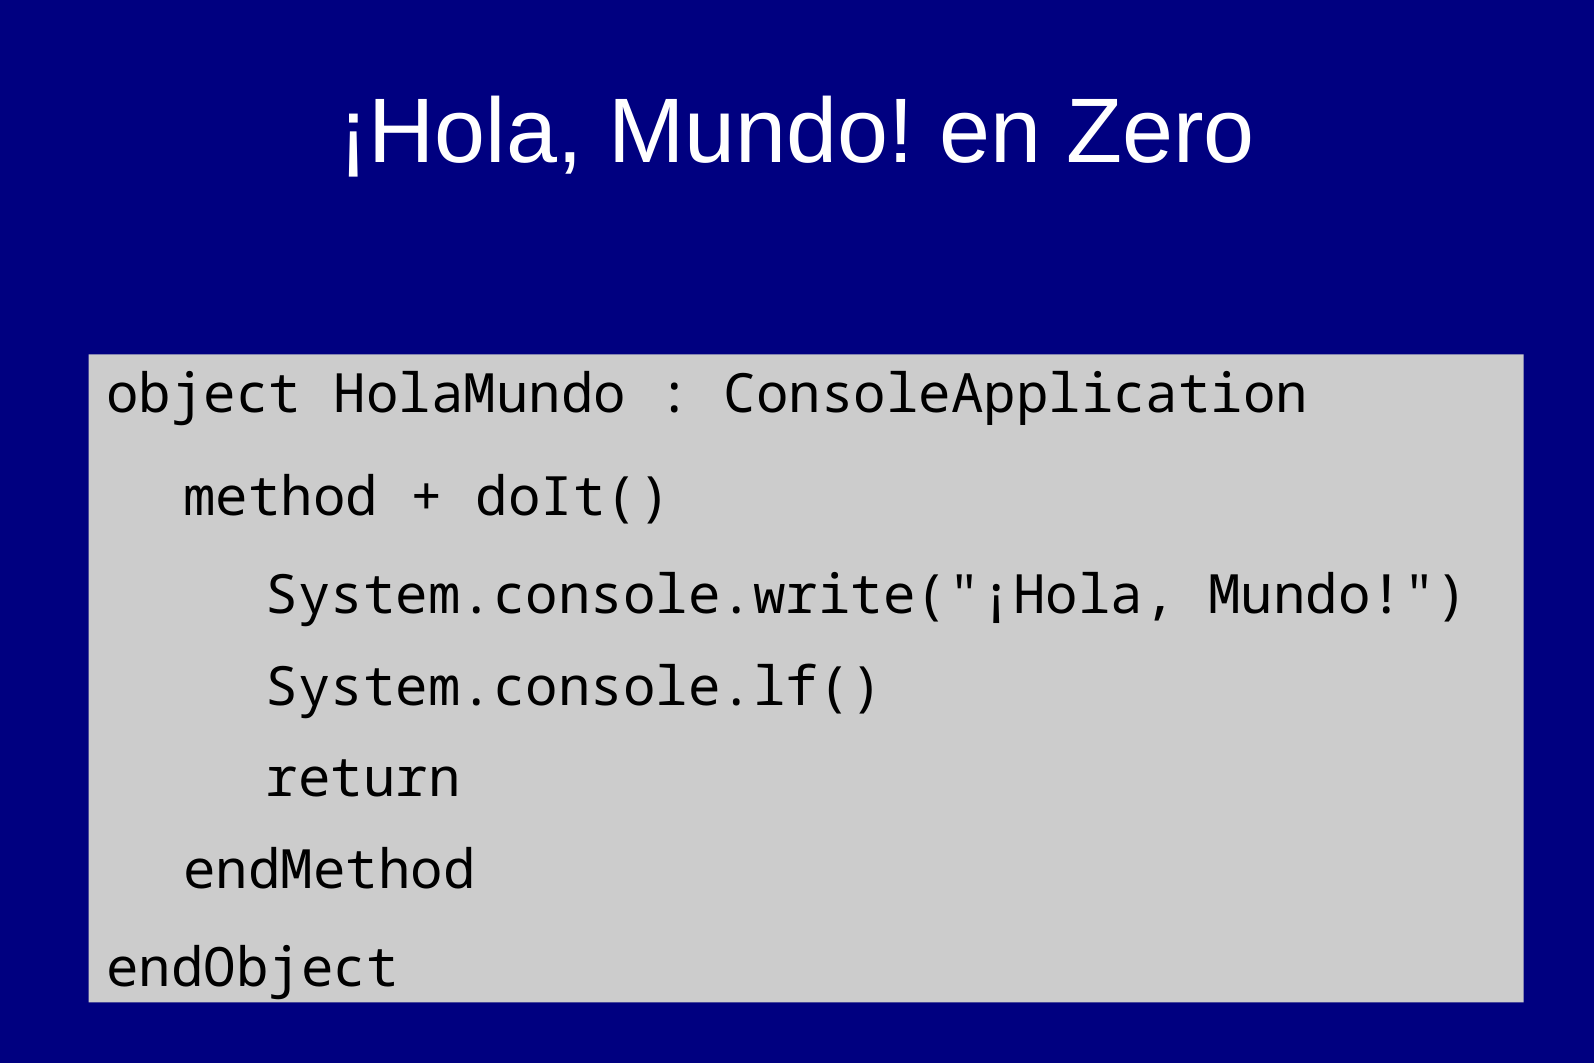

# ¡Hola, Mundo! en Zero
object HolaMundo : ConsoleApplication
method + doIt()
System.console.write("¡Hola, Mundo!")
System.console.lf()
return
endMethod
endObject